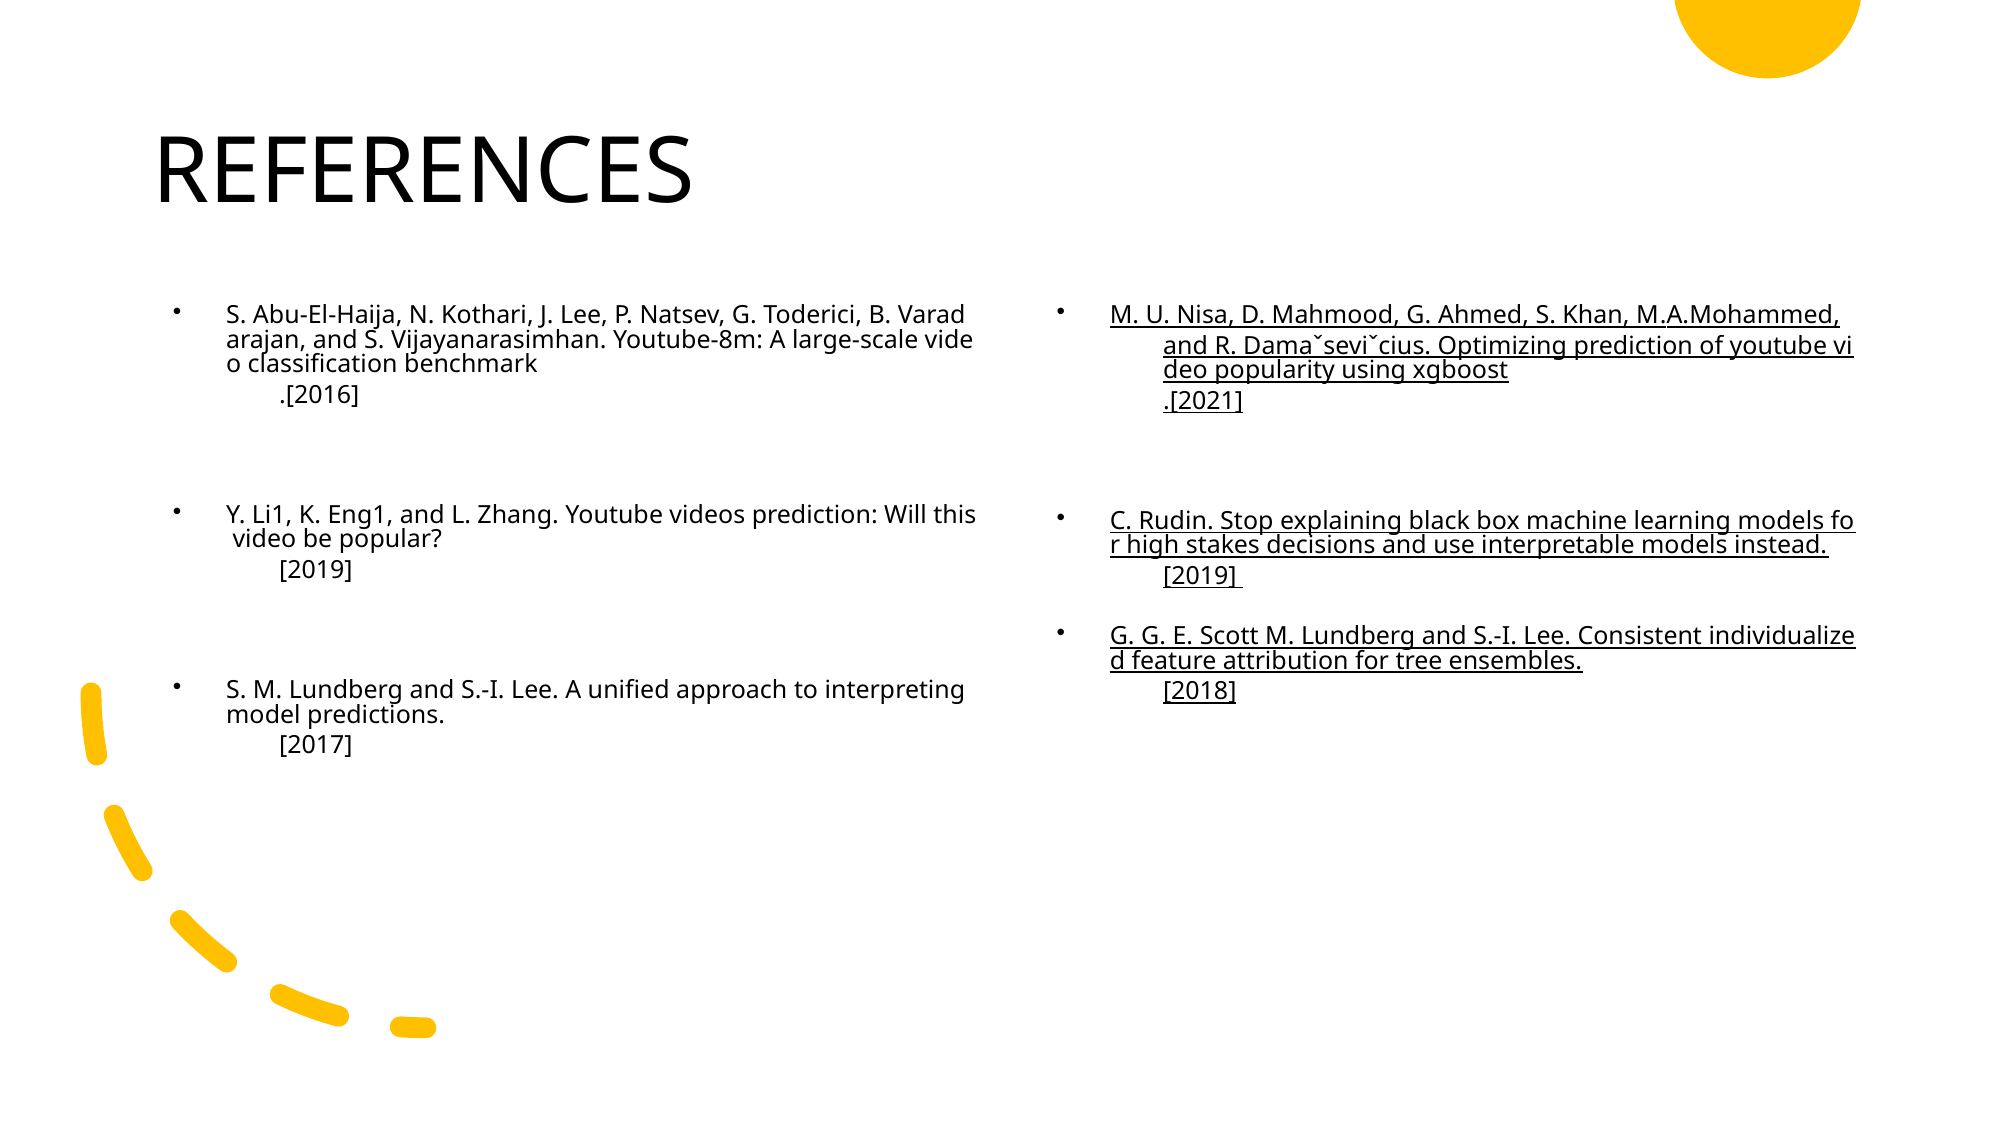

REFERENCES
S. Abu-El-Haija, N. Kothari, J. Lee, P. Natsev, G. Toderici, B. Varadarajan, and S. Vijayanarasimhan. Youtube-8m: A large-scale video classification benchmark.[2016]
Y. Li1, K. Eng1, and L. Zhang. Youtube videos prediction: Will this video be popular?[2019]
S. M. Lundberg and S.-I. Lee. A unified approach to interpreting model predictions.[2017]
M. U. Nisa, D. Mahmood, G. Ahmed, S. Khan, M.A.Mohammed,and R. Damaˇseviˇcius. Optimizing prediction of youtube video popularity using xgboost.[2021]
C. Rudin. Stop explaining black box machine learning models for high stakes decisions and use interpretable models instead.[2019]
G. G. E. Scott M. Lundberg and S.-I. Lee. Consistent individualized feature attribution for tree ensembles.[2018]